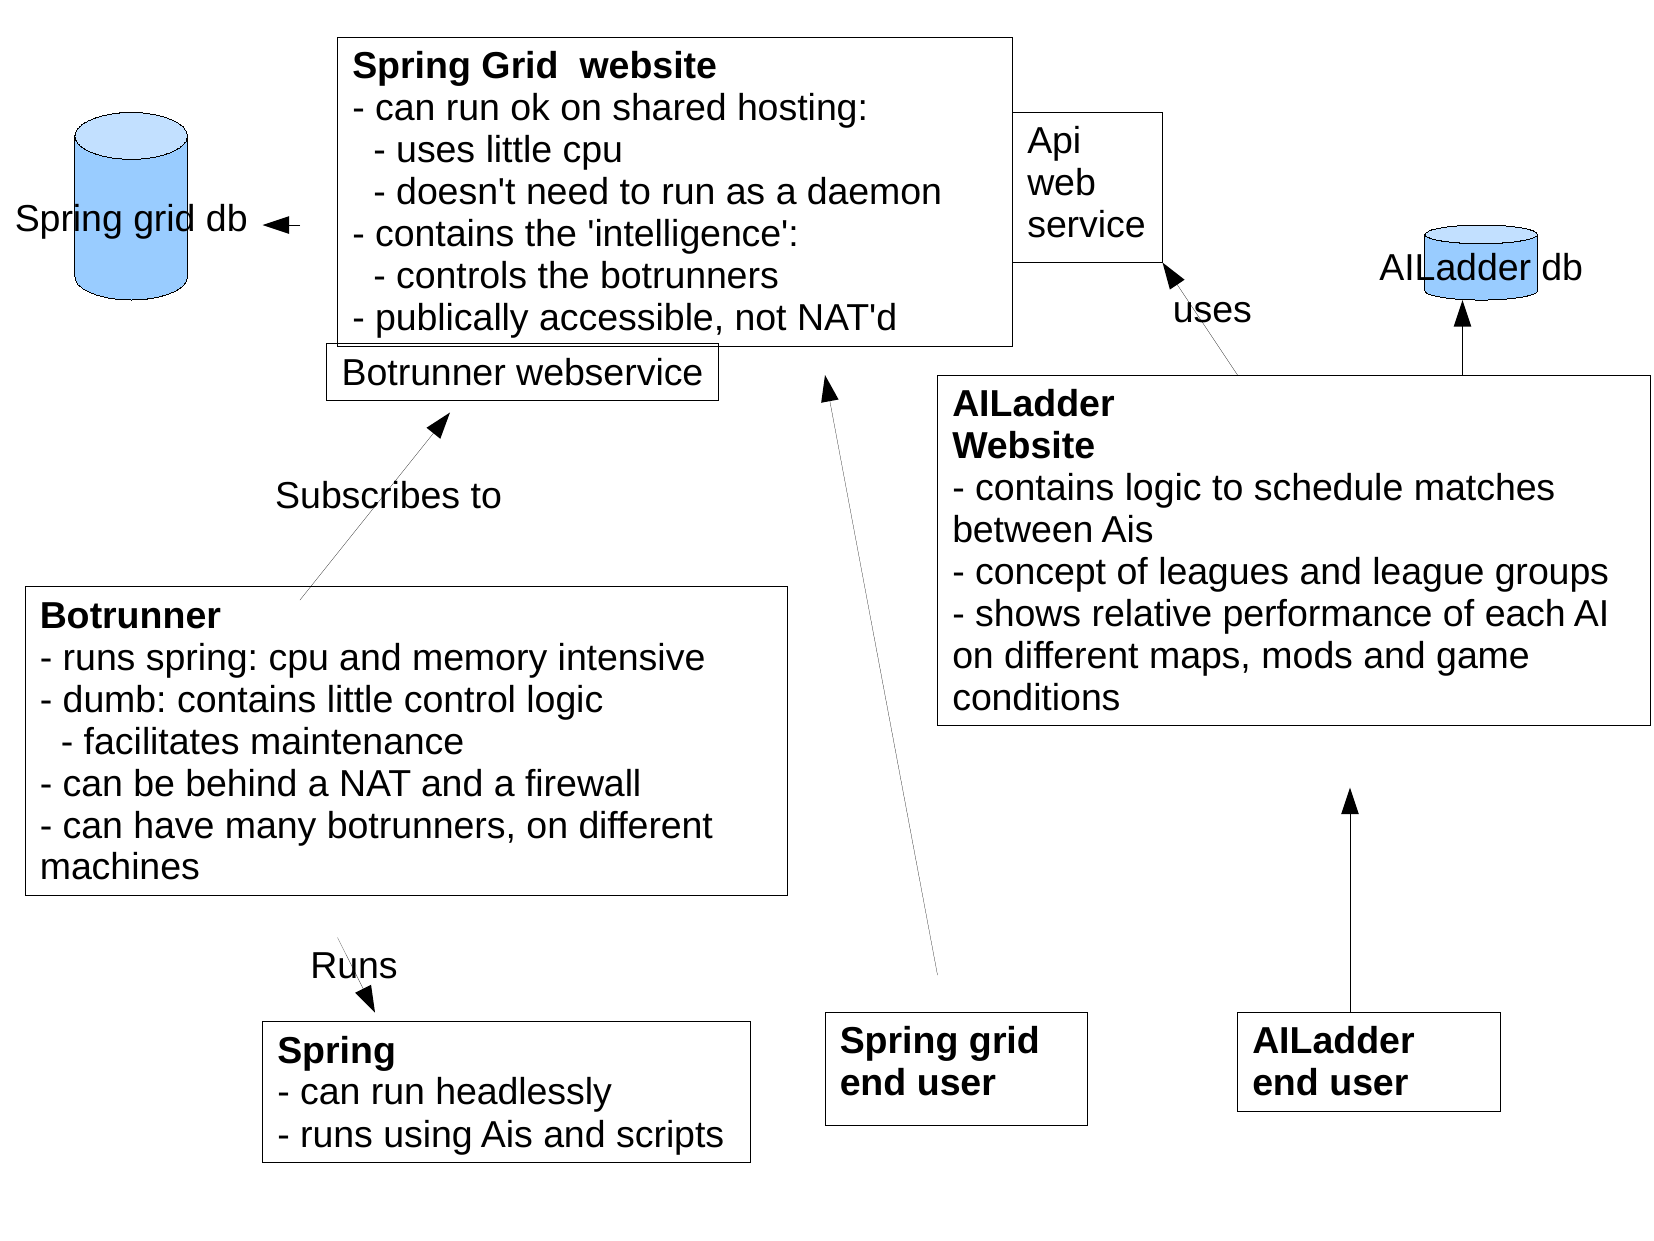

Spring Grid website
- can run ok on shared hosting:
 - uses little cpu
 - doesn't need to run as a daemon
- contains the 'intelligence':
 - controls the botrunners
- publically accessible, not NAT'd
Spring grid db
Api web service
AILadder db
uses
Botrunner webservice
AILadder
Website
- contains logic to schedule matches between Ais
- concept of leagues and league groups
- shows relative performance of each AI on different maps, mods and game conditions
Subscribes to
Botrunner
- runs spring: cpu and memory intensive
- dumb: contains little control logic
 - facilitates maintenance
- can be behind a NAT and a firewall
- can have many botrunners, on different machines
Runs
Spring grid end user
AILadder end user
Spring
- can run headlessly
- runs using Ais and scripts